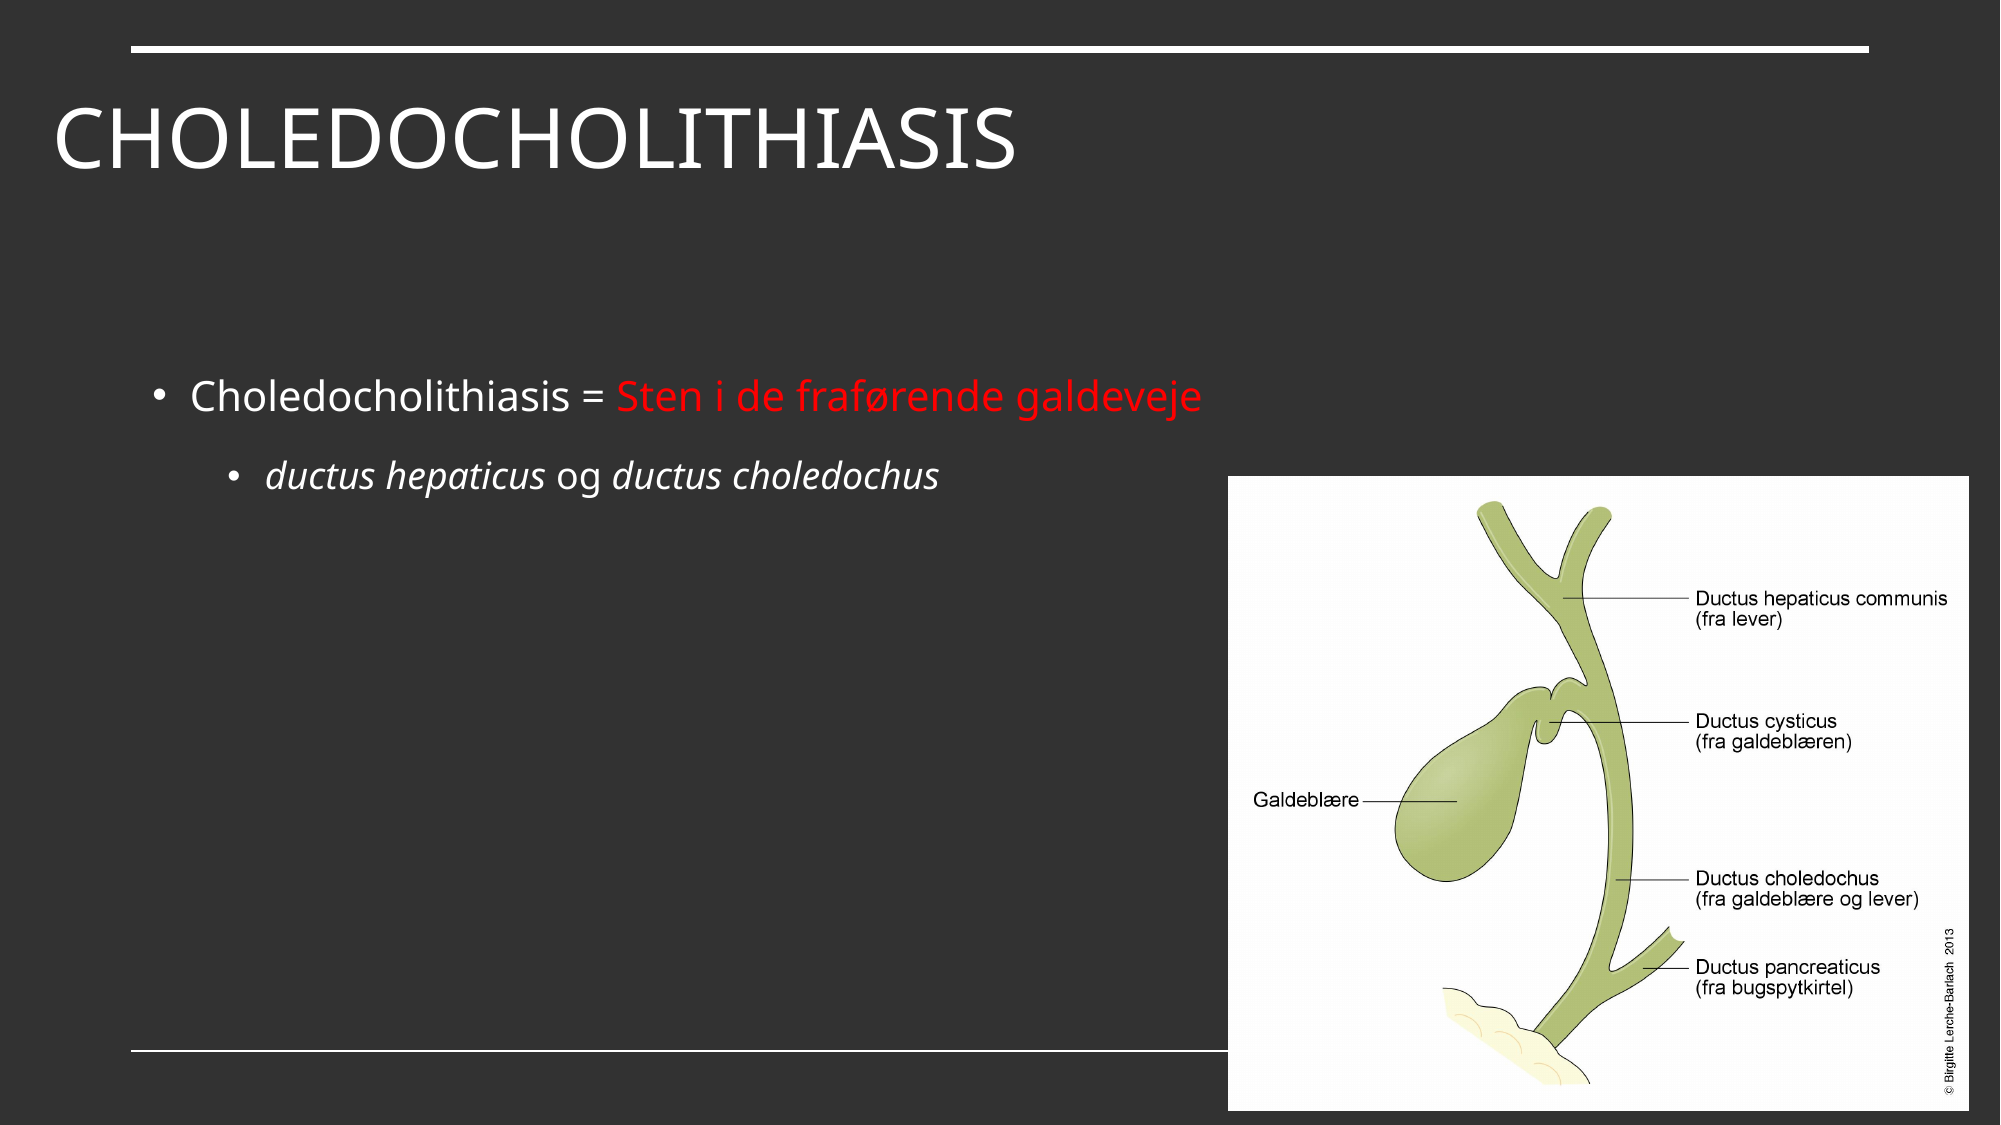

# Choledocholithiasis
Choledocholithiasis = Sten i de fraførende galdeveje
ductus hepaticus og ductus choledochus